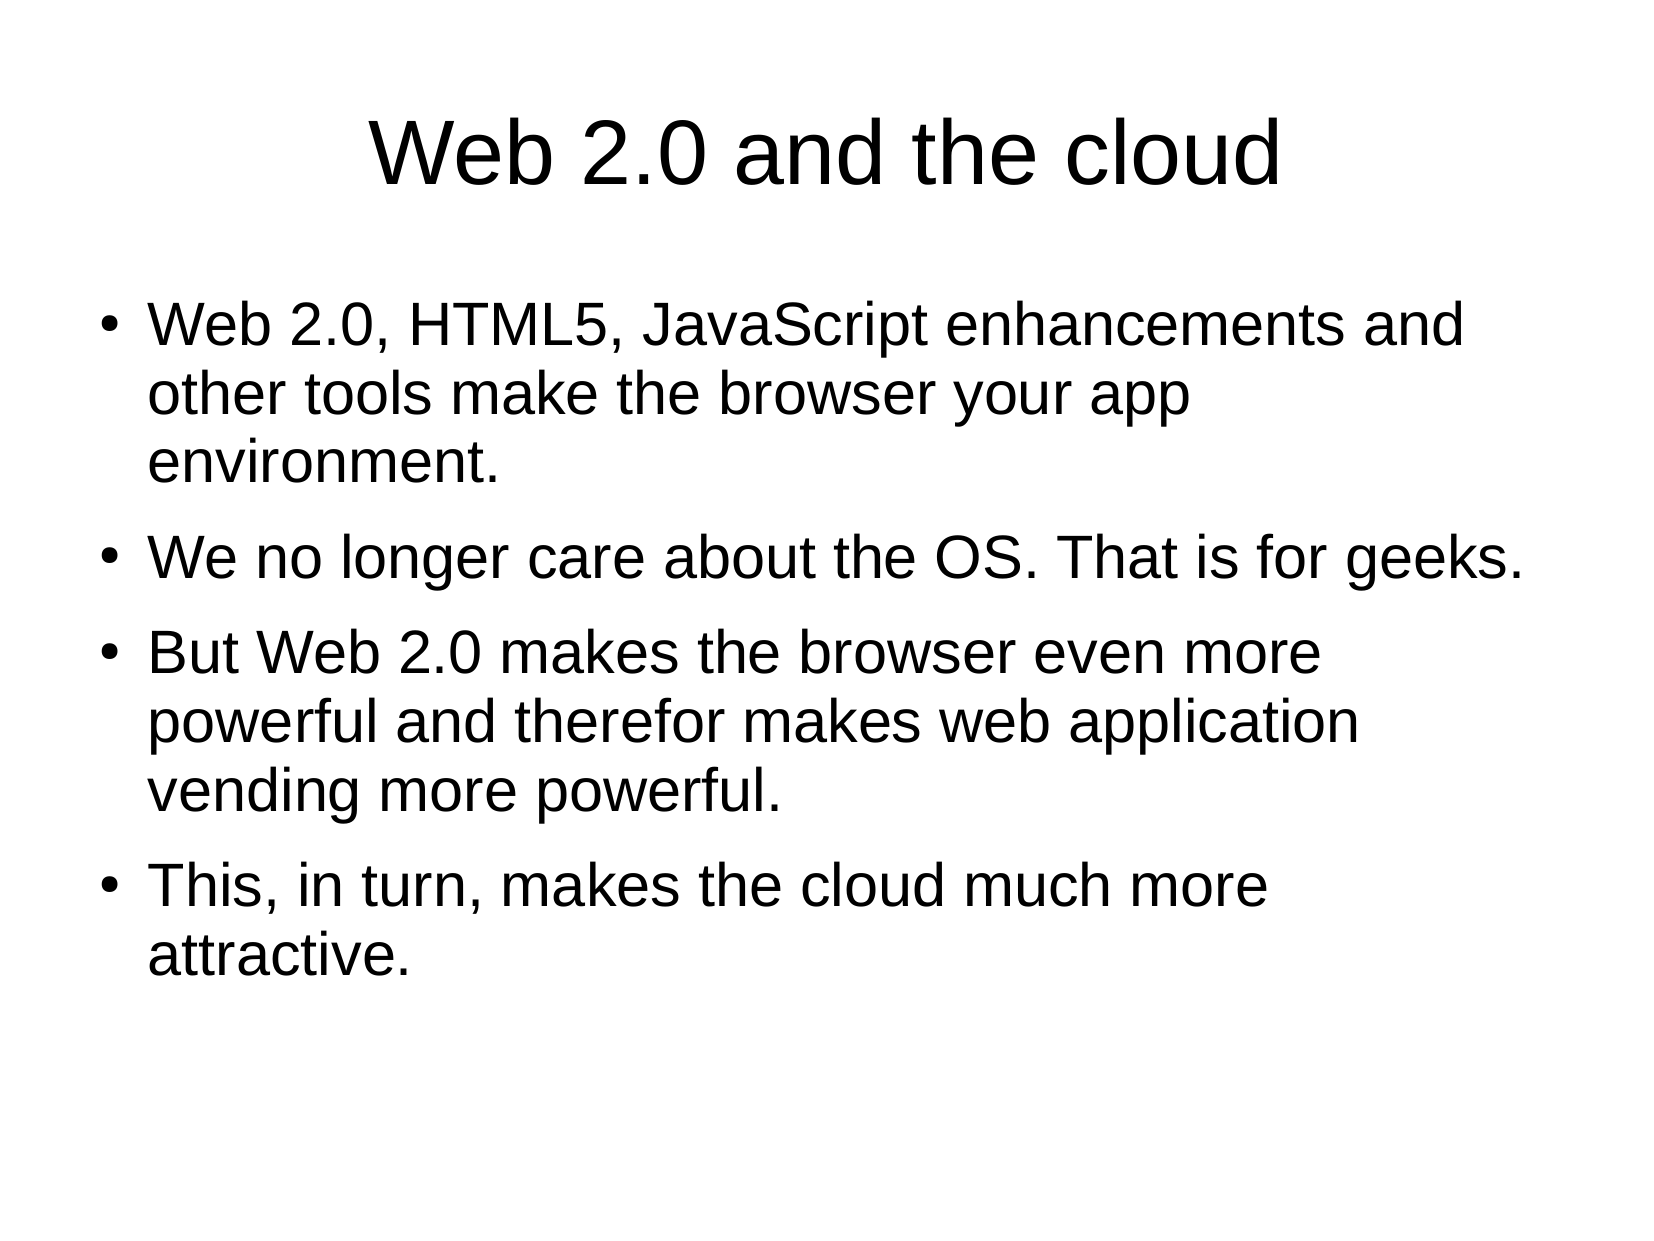

# Web 2.0 and the cloud
Web 2.0, HTML5, JavaScript enhancements and other tools make the browser your app environment.
We no longer care about the OS. That is for geeks.
But Web 2.0 makes the browser even more powerful and therefor makes web application vending more powerful.
This, in turn, makes the cloud much more attractive.